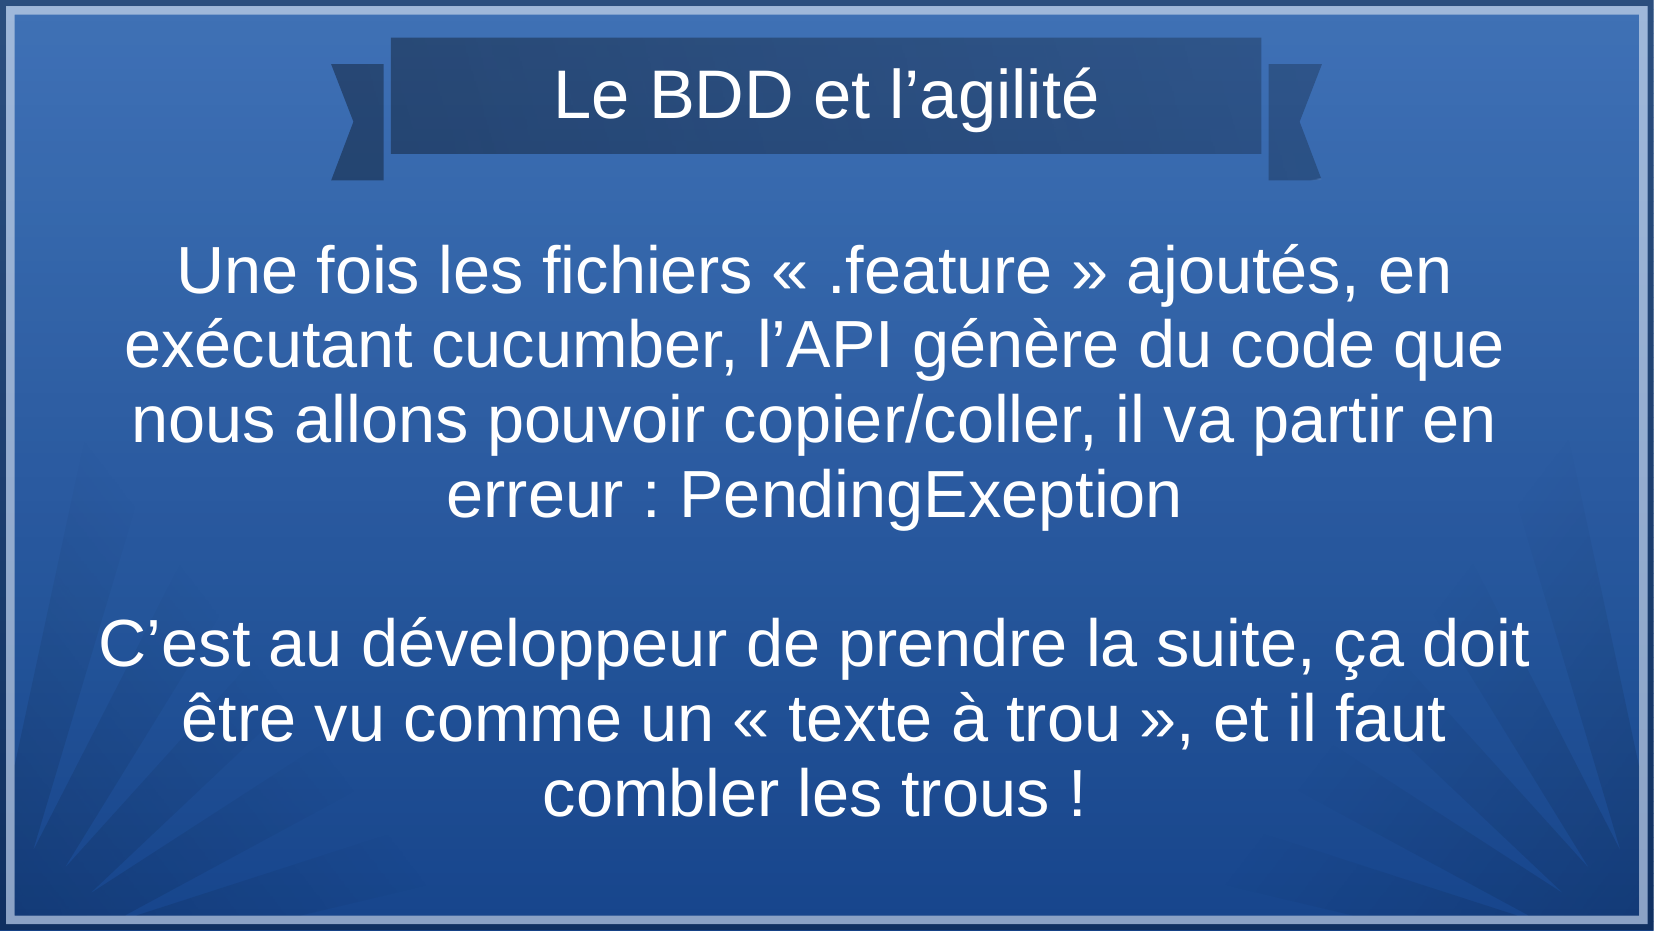

# Le BDD et l’agilité
Une fois les fichiers « .feature » ajoutés, en exécutant cucumber, l’API génère du code que nous allons pouvoir copier/coller, il va partir en erreur : PendingExeption
C’est au développeur de prendre la suite, ça doit être vu comme un « texte à trou », et il faut combler les trous !